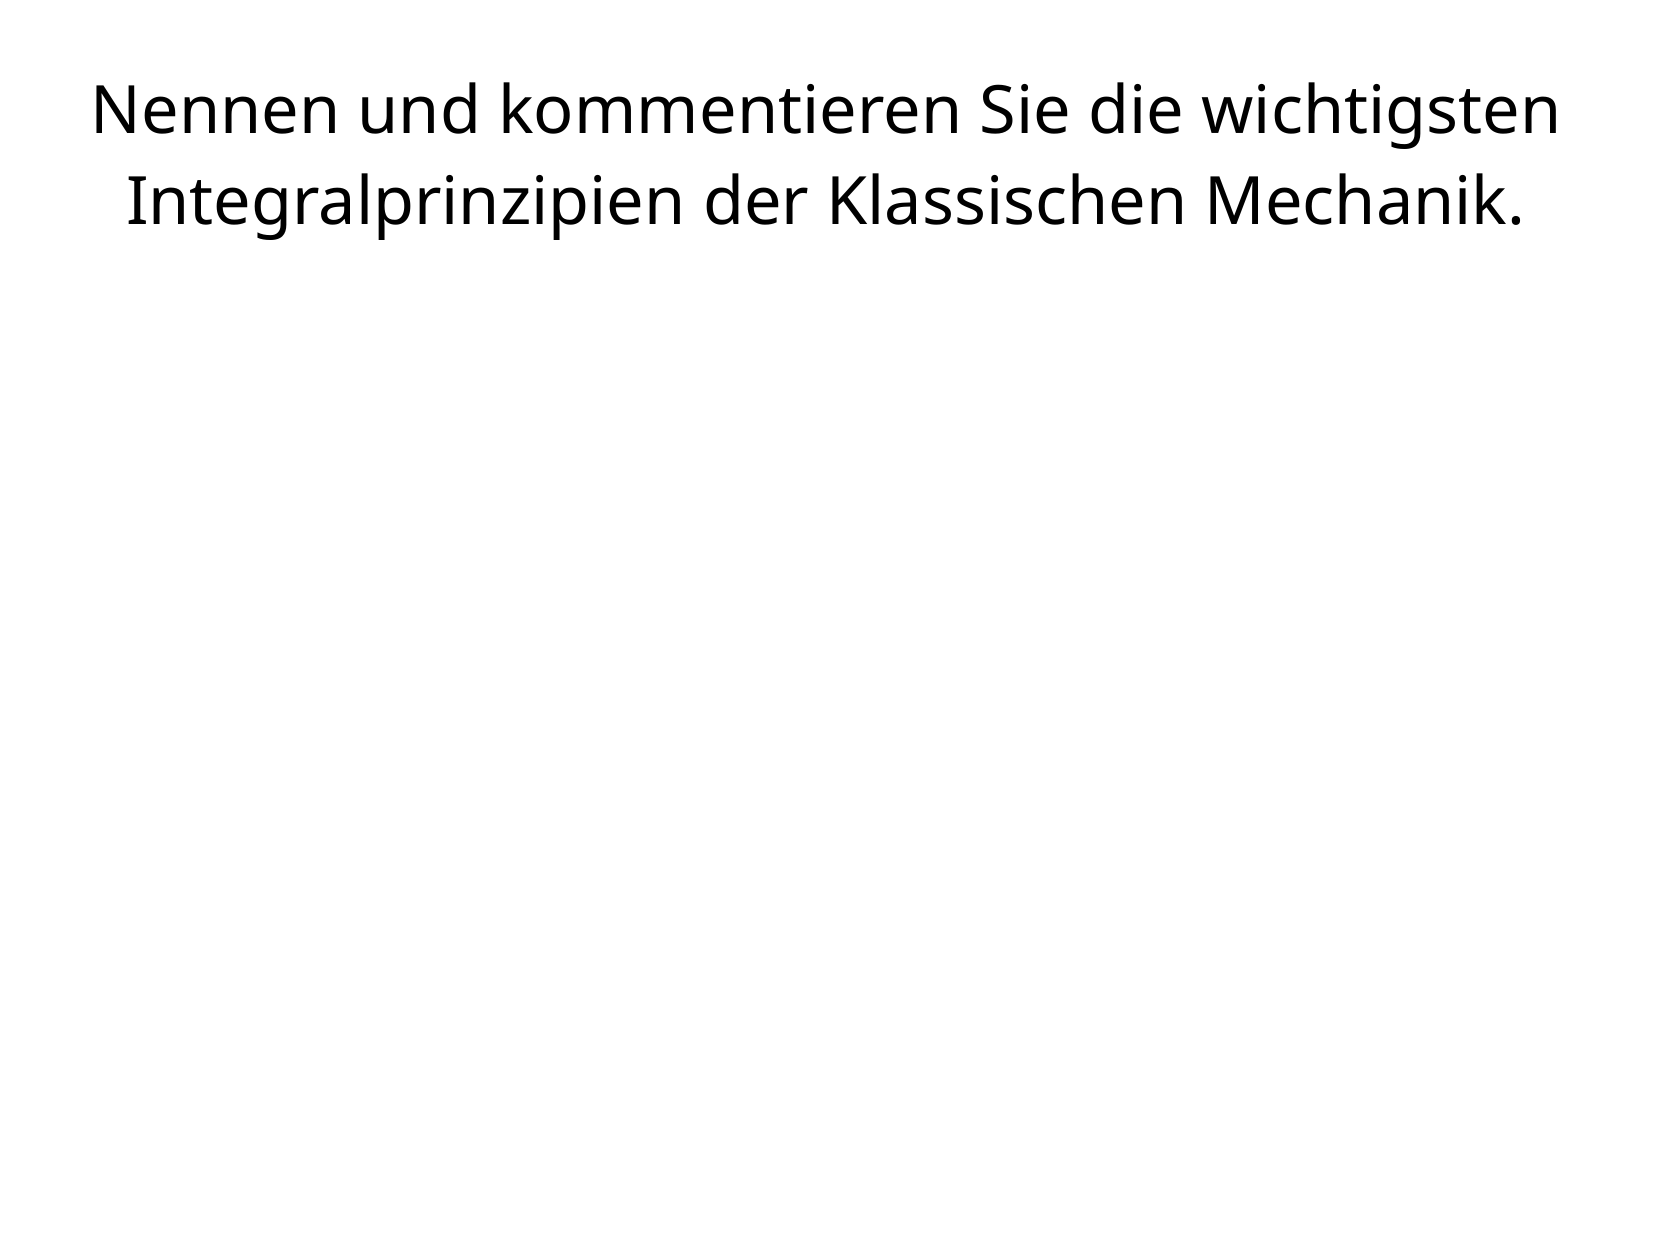

# Nennen und kommentieren Sie die wichtigsten Integralprinzipien der Klassischen Mechanik.